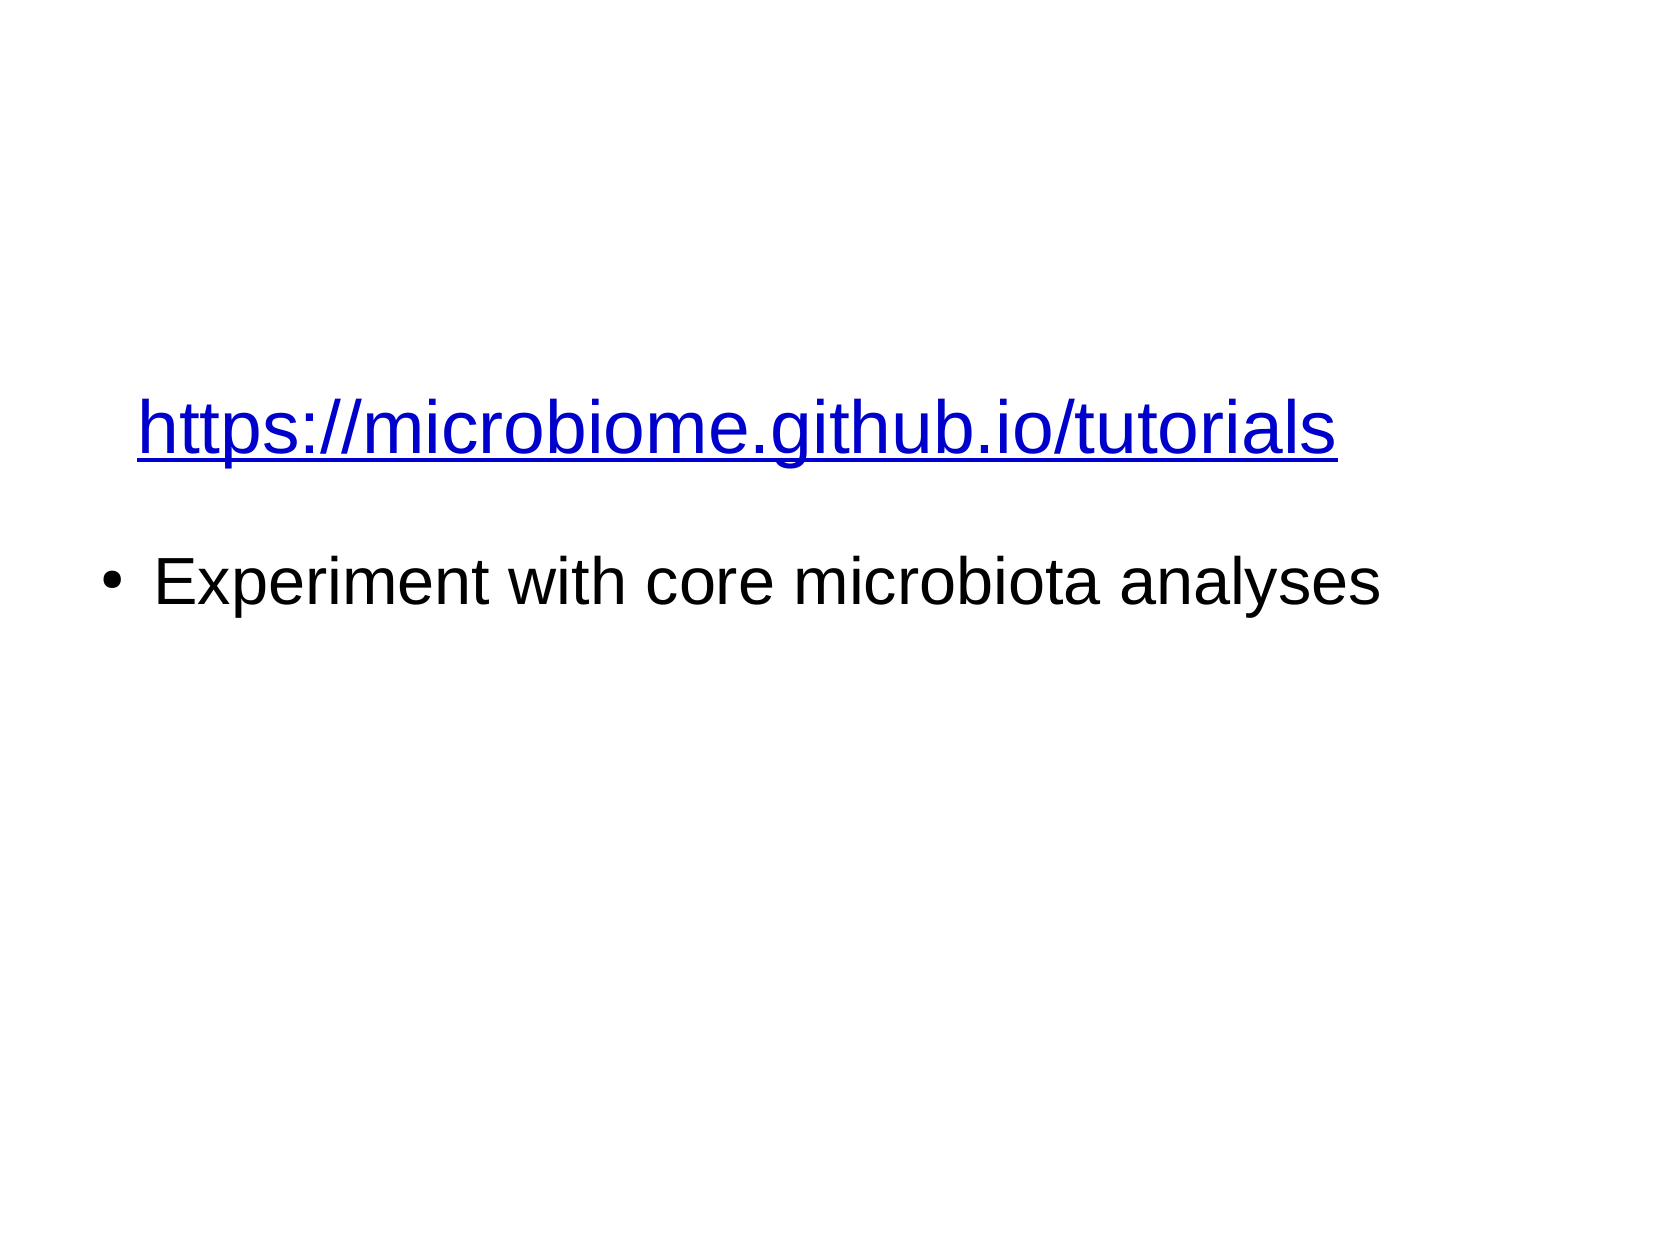

https://microbiome.github.io/tutorials
# Experiment with core microbiota analyses